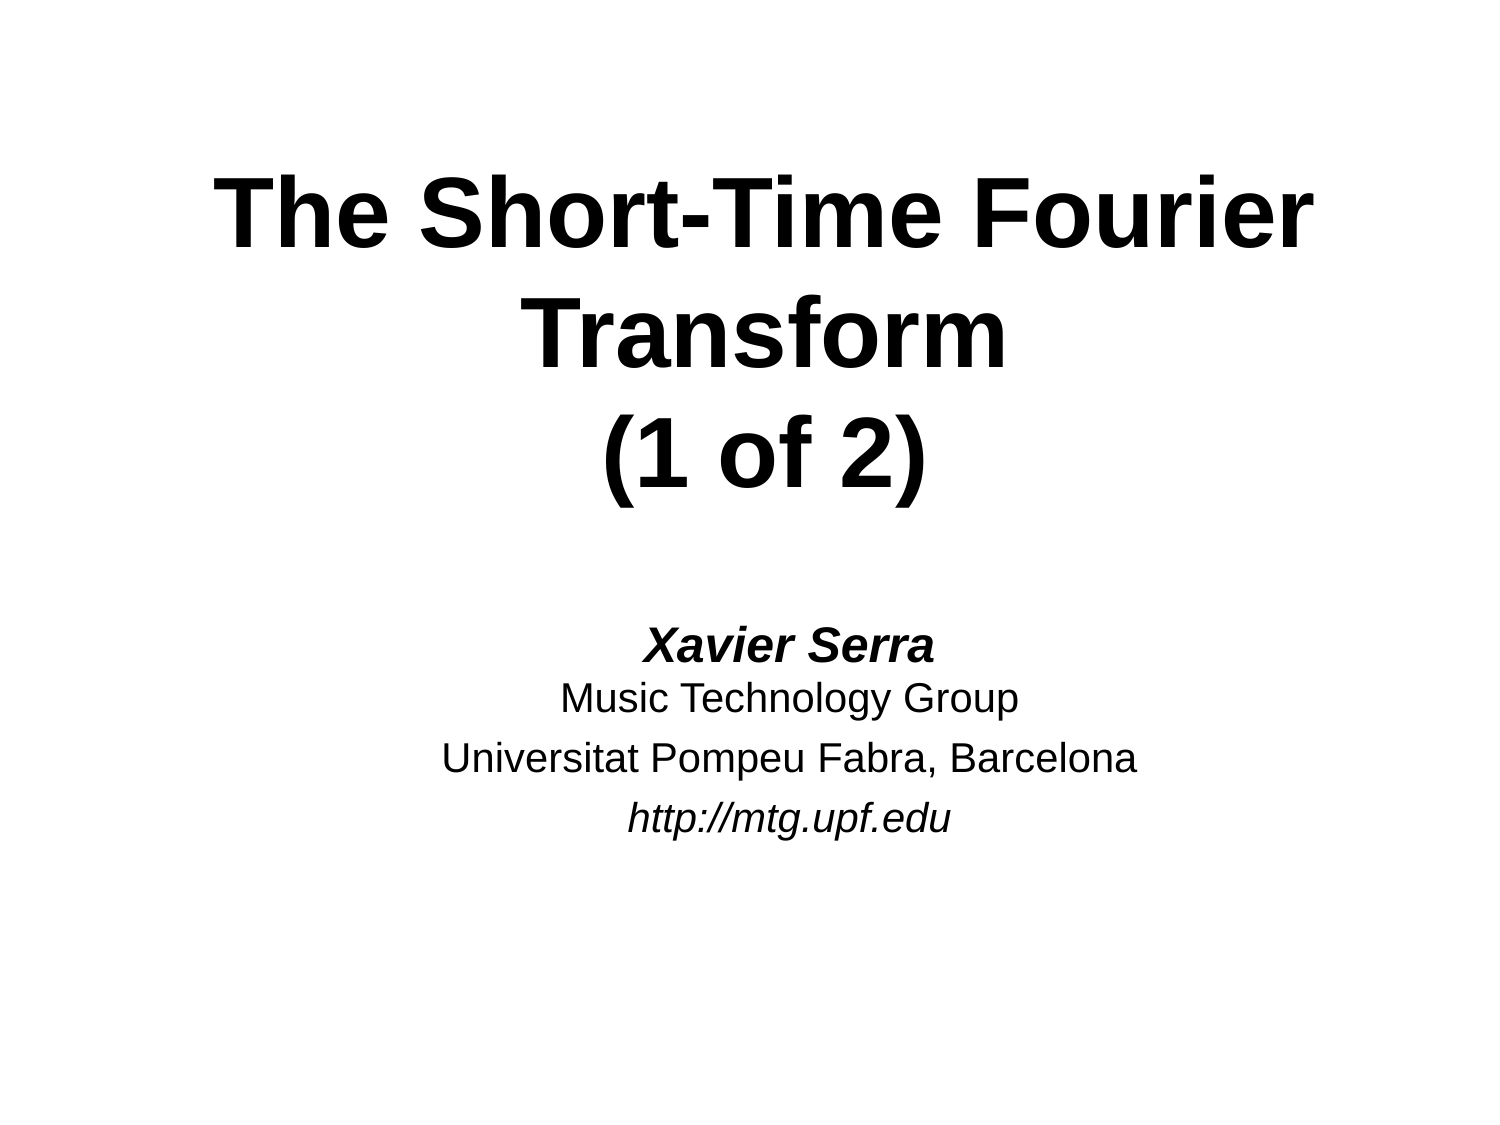

# The Short-Time Fourier Transform (1 of 2)
Xavier Serra
Music Technology Group
Universitat Pompeu Fabra, Barcelona
http://mtg.upf.edu